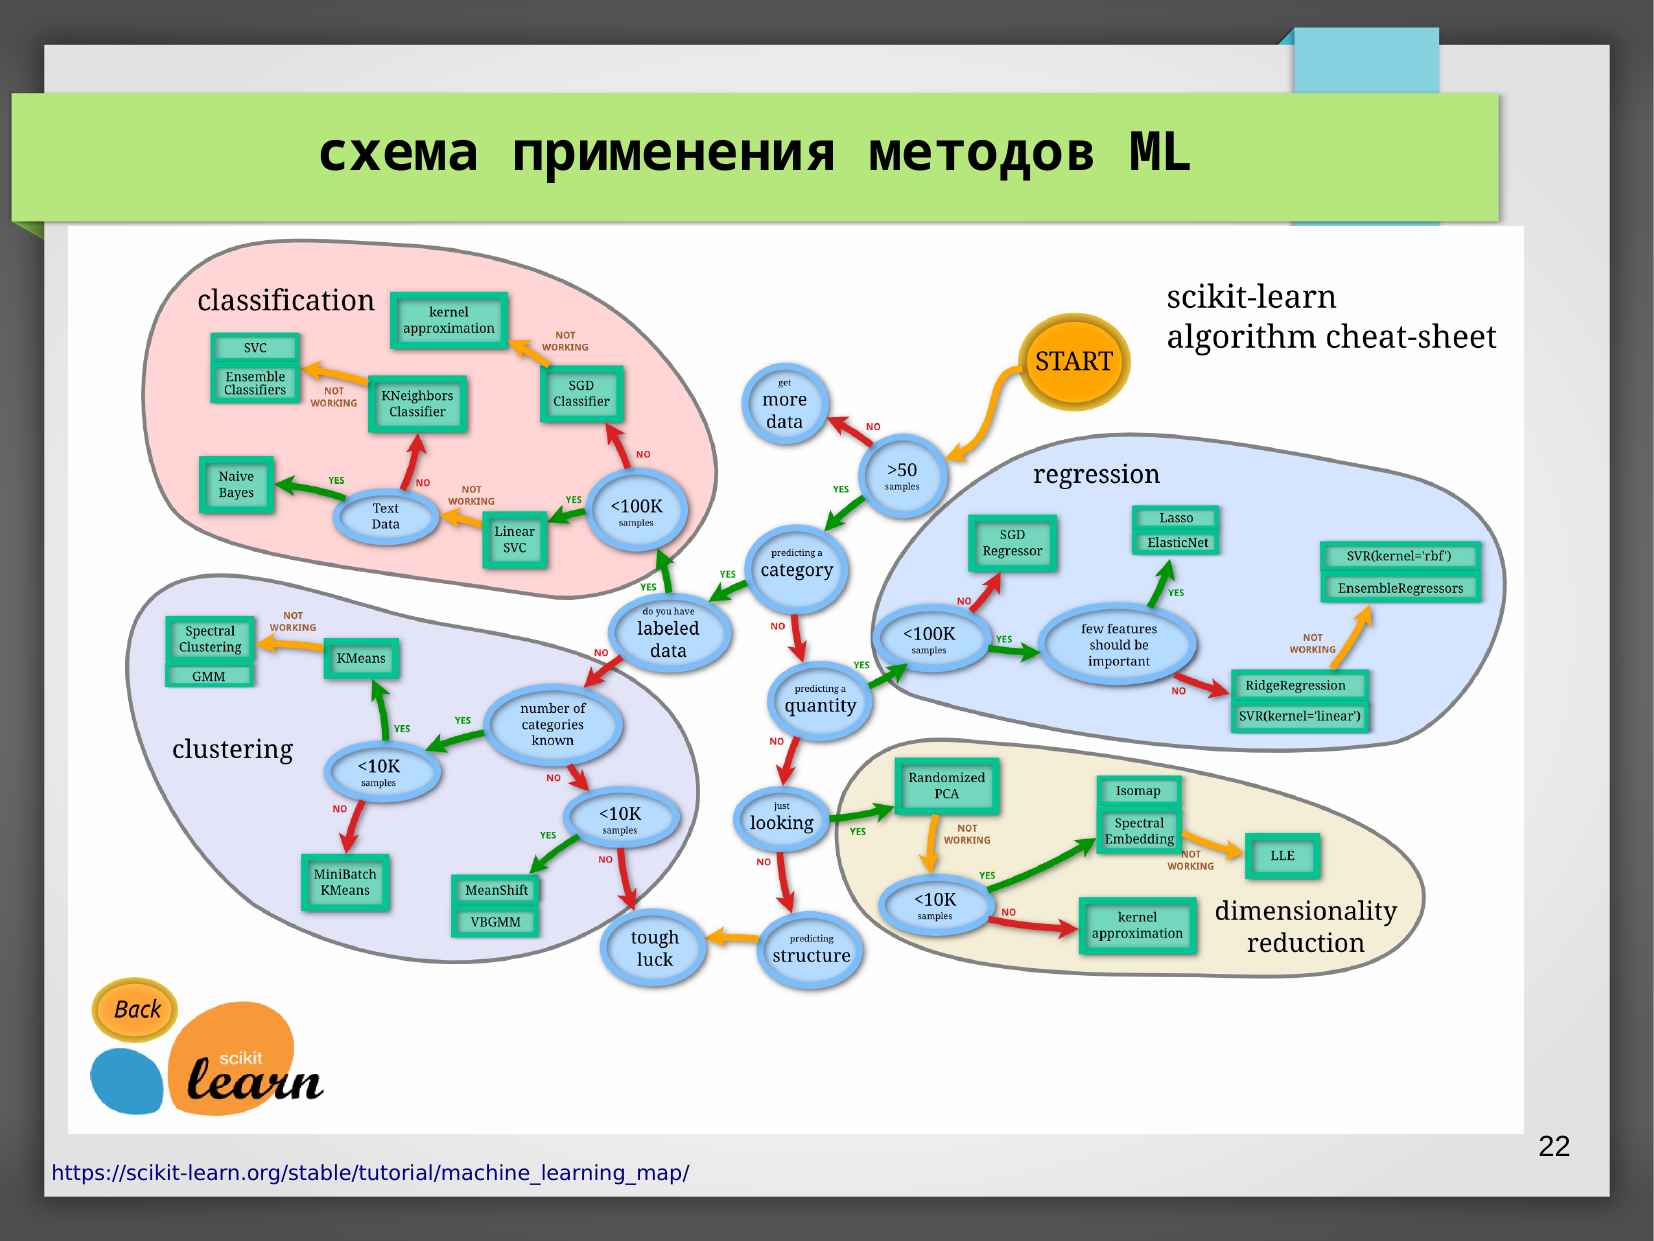

# схема применения методов ML
https://scikit-learn.org/stable/tutorial/machine_learning_map/
22